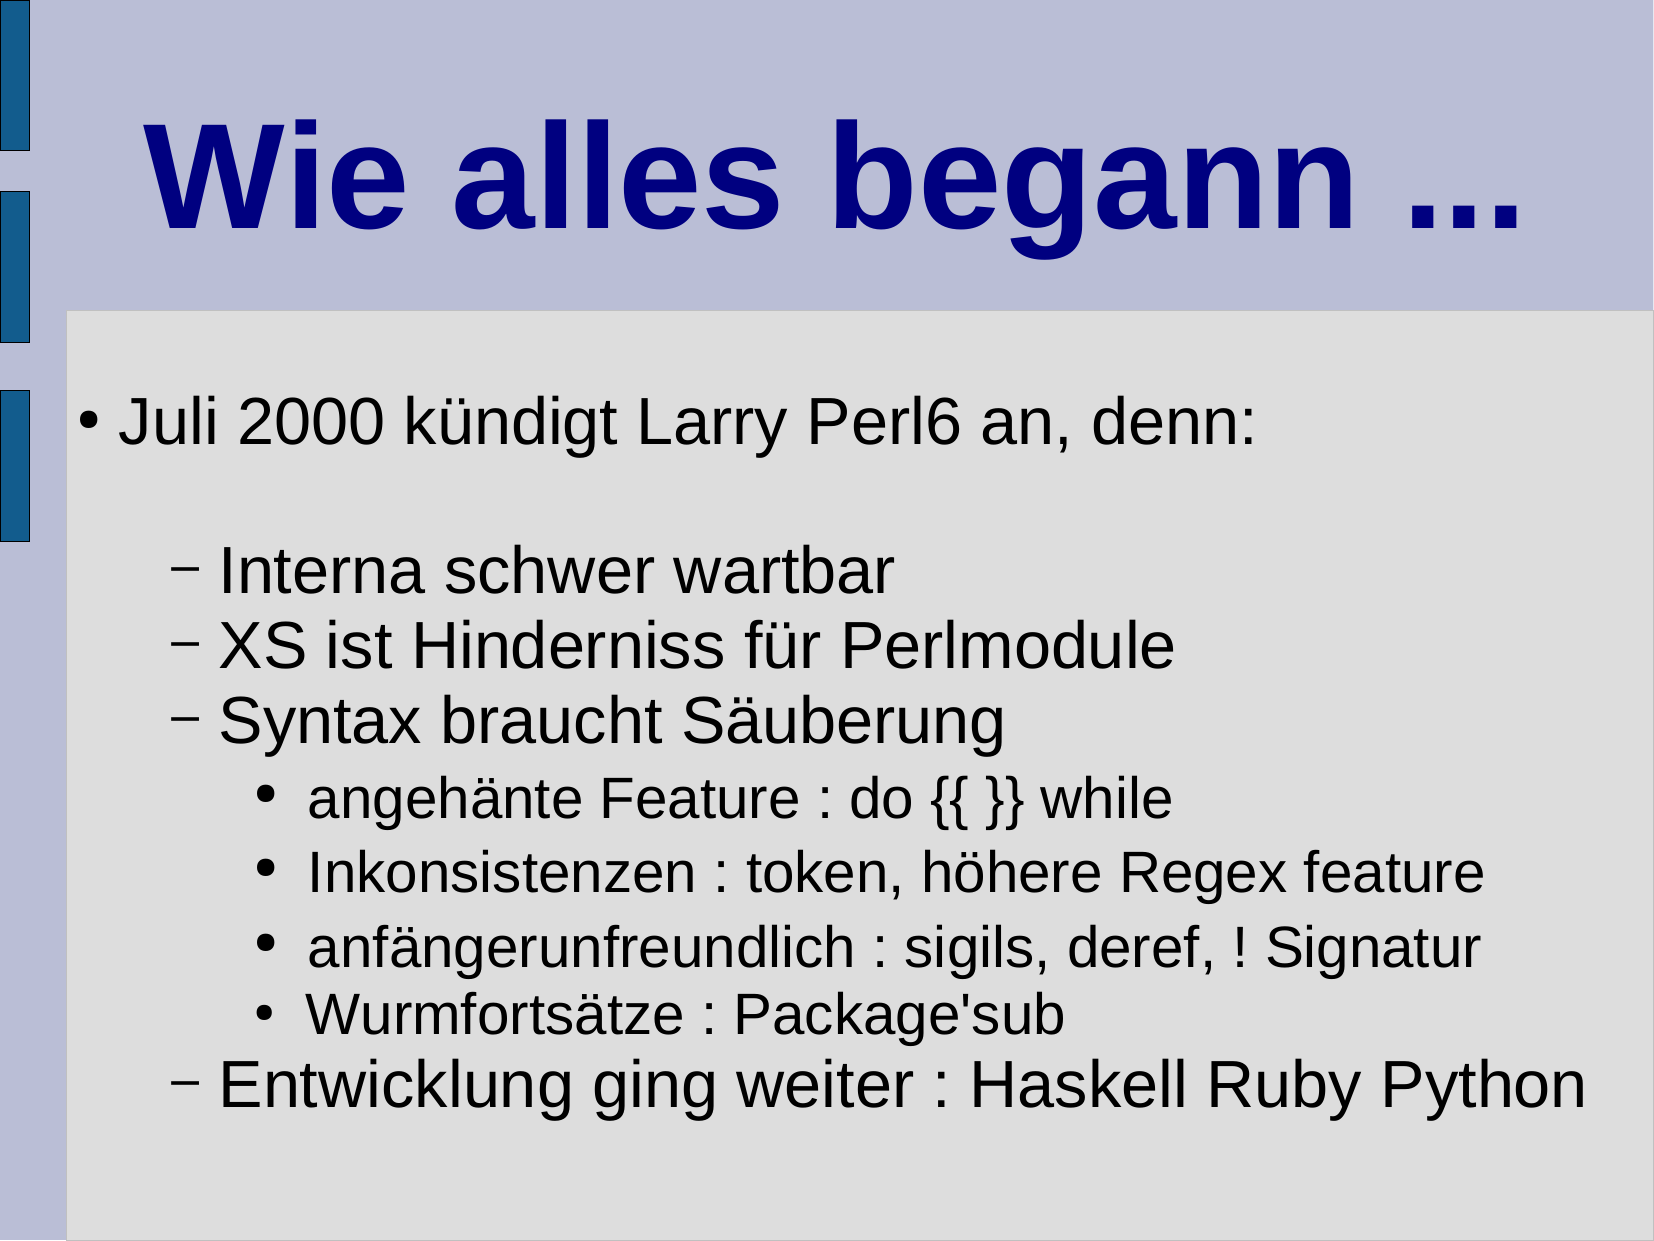

# Wie alles begann ...
 Juli 2000 kündigt Larry Perl6 an, denn:
Interna schwer wartbar
XS ist Hinderniss für Perlmodule
Syntax braucht Säuberung
 angehänte Feature : do {{ }} while
 Inkonsistenzen : token, höhere Regex feature
 anfängerunfreundlich : sigils, deref, ! Signatur
 Wurmfortsätze : Package'sub
Entwicklung ging weiter : Haskell Ruby Python